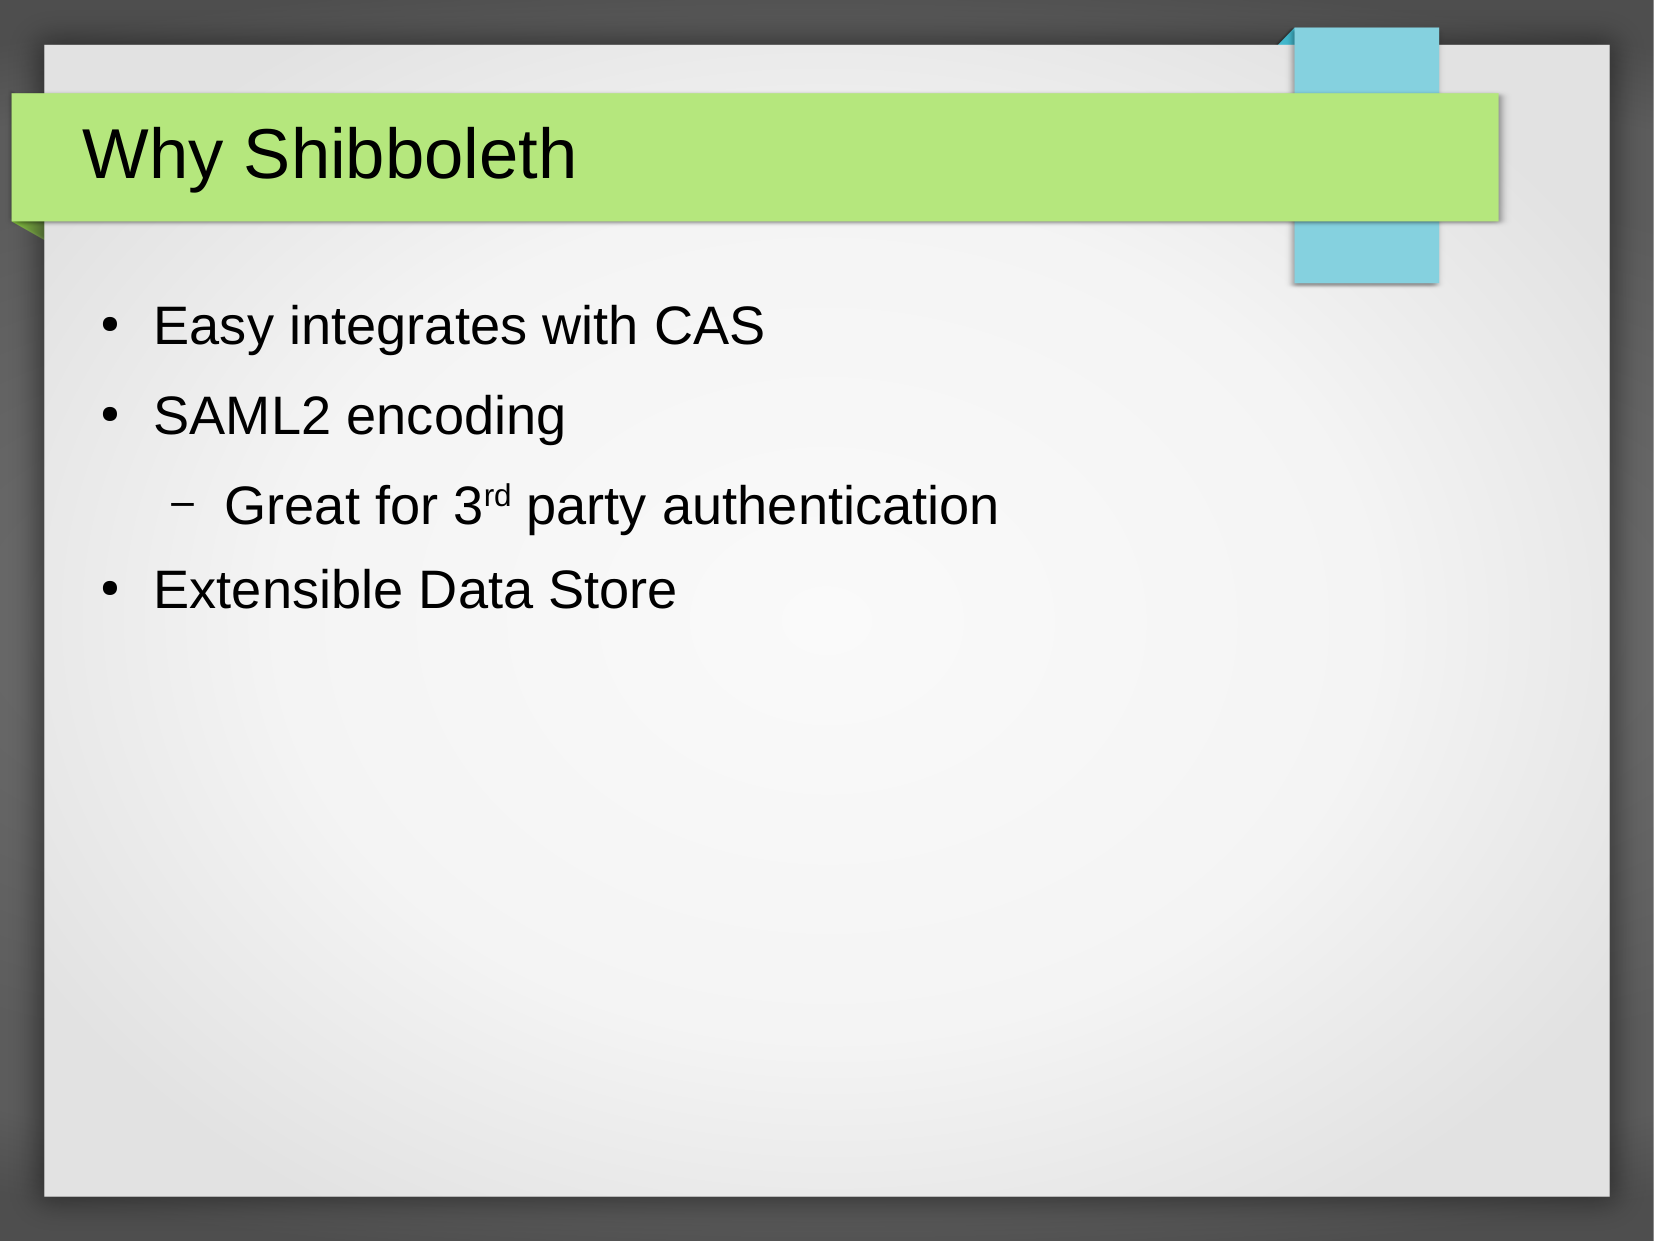

# Why Shibboleth
Easy integrates with CAS
SAML2 encoding
Great for 3rd party authentication
Extensible Data Store